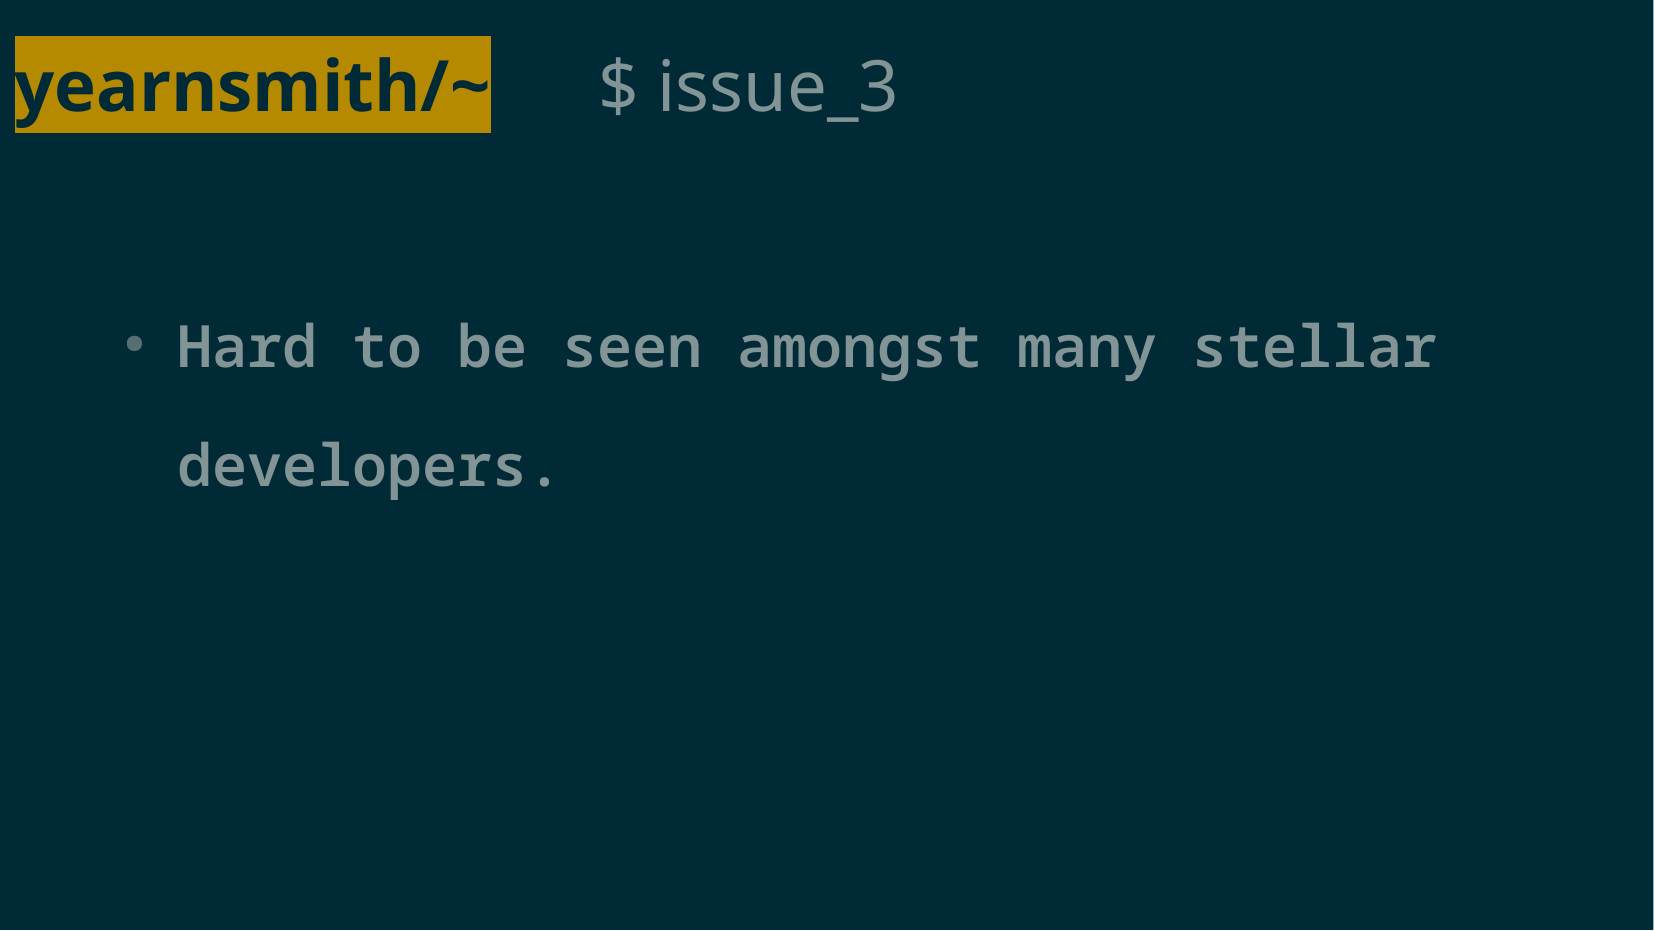

$ issue_3
Yearnsmith/~
# Hard to be seen amongst many stellar developers.